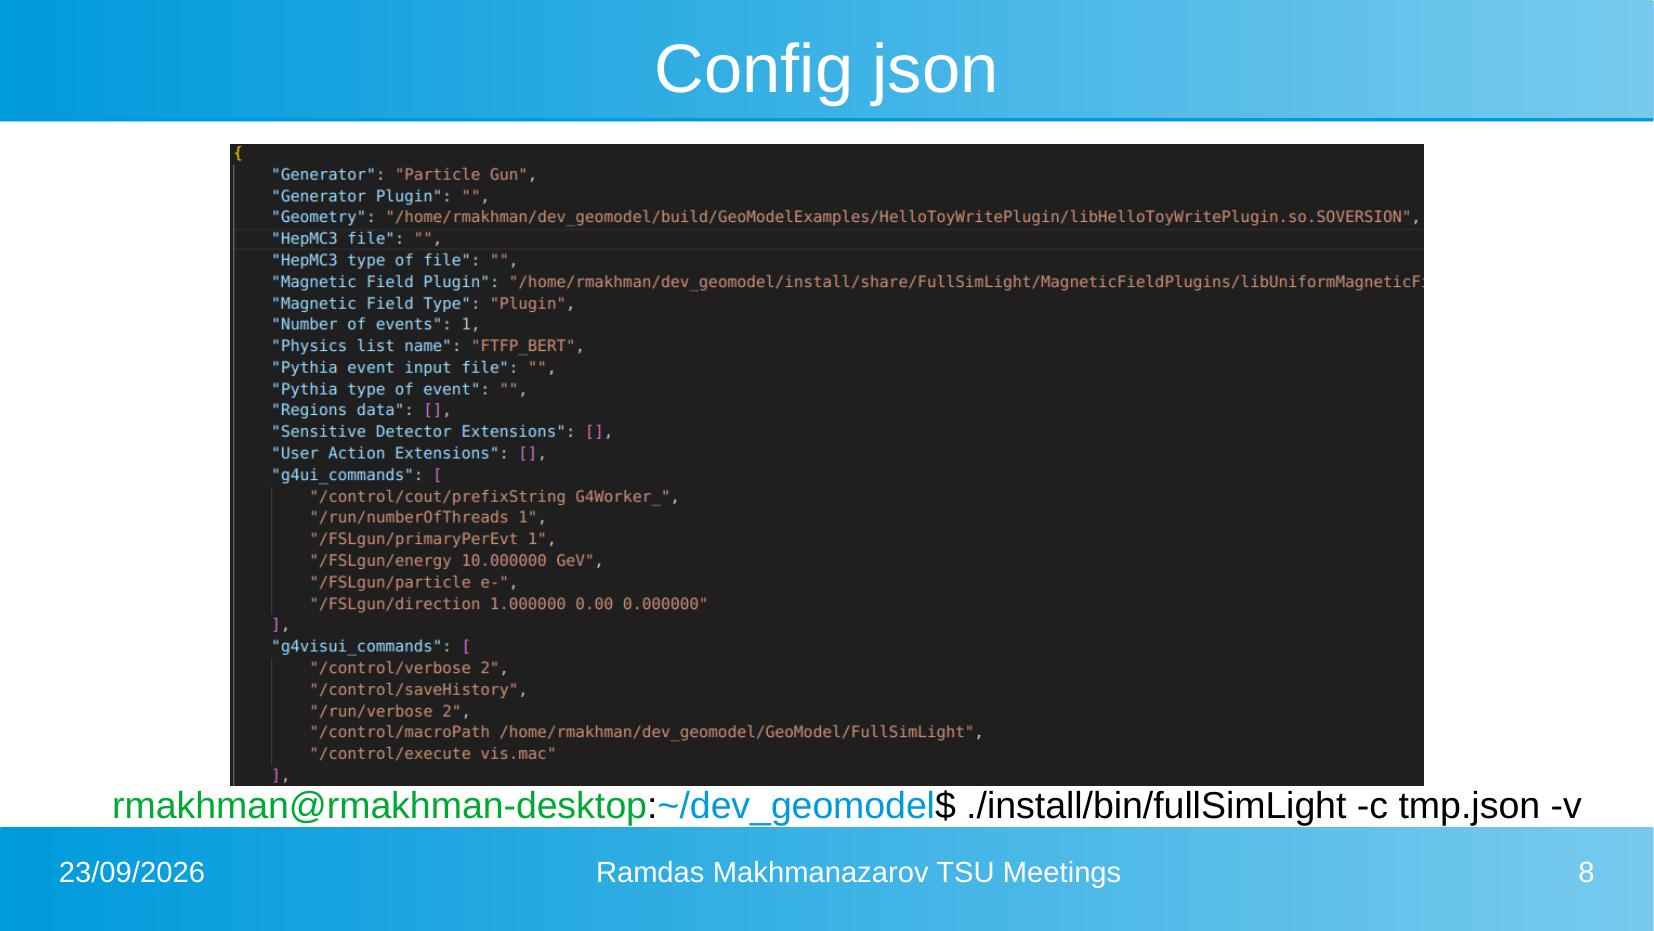

# Config json
rmakhman@rmakhman-desktop:~/dev_geomodel$ ./install/bin/fullSimLight -c tmp.json -v
Ramdas Makhmanazarov, Geant4 TSU meetings
8